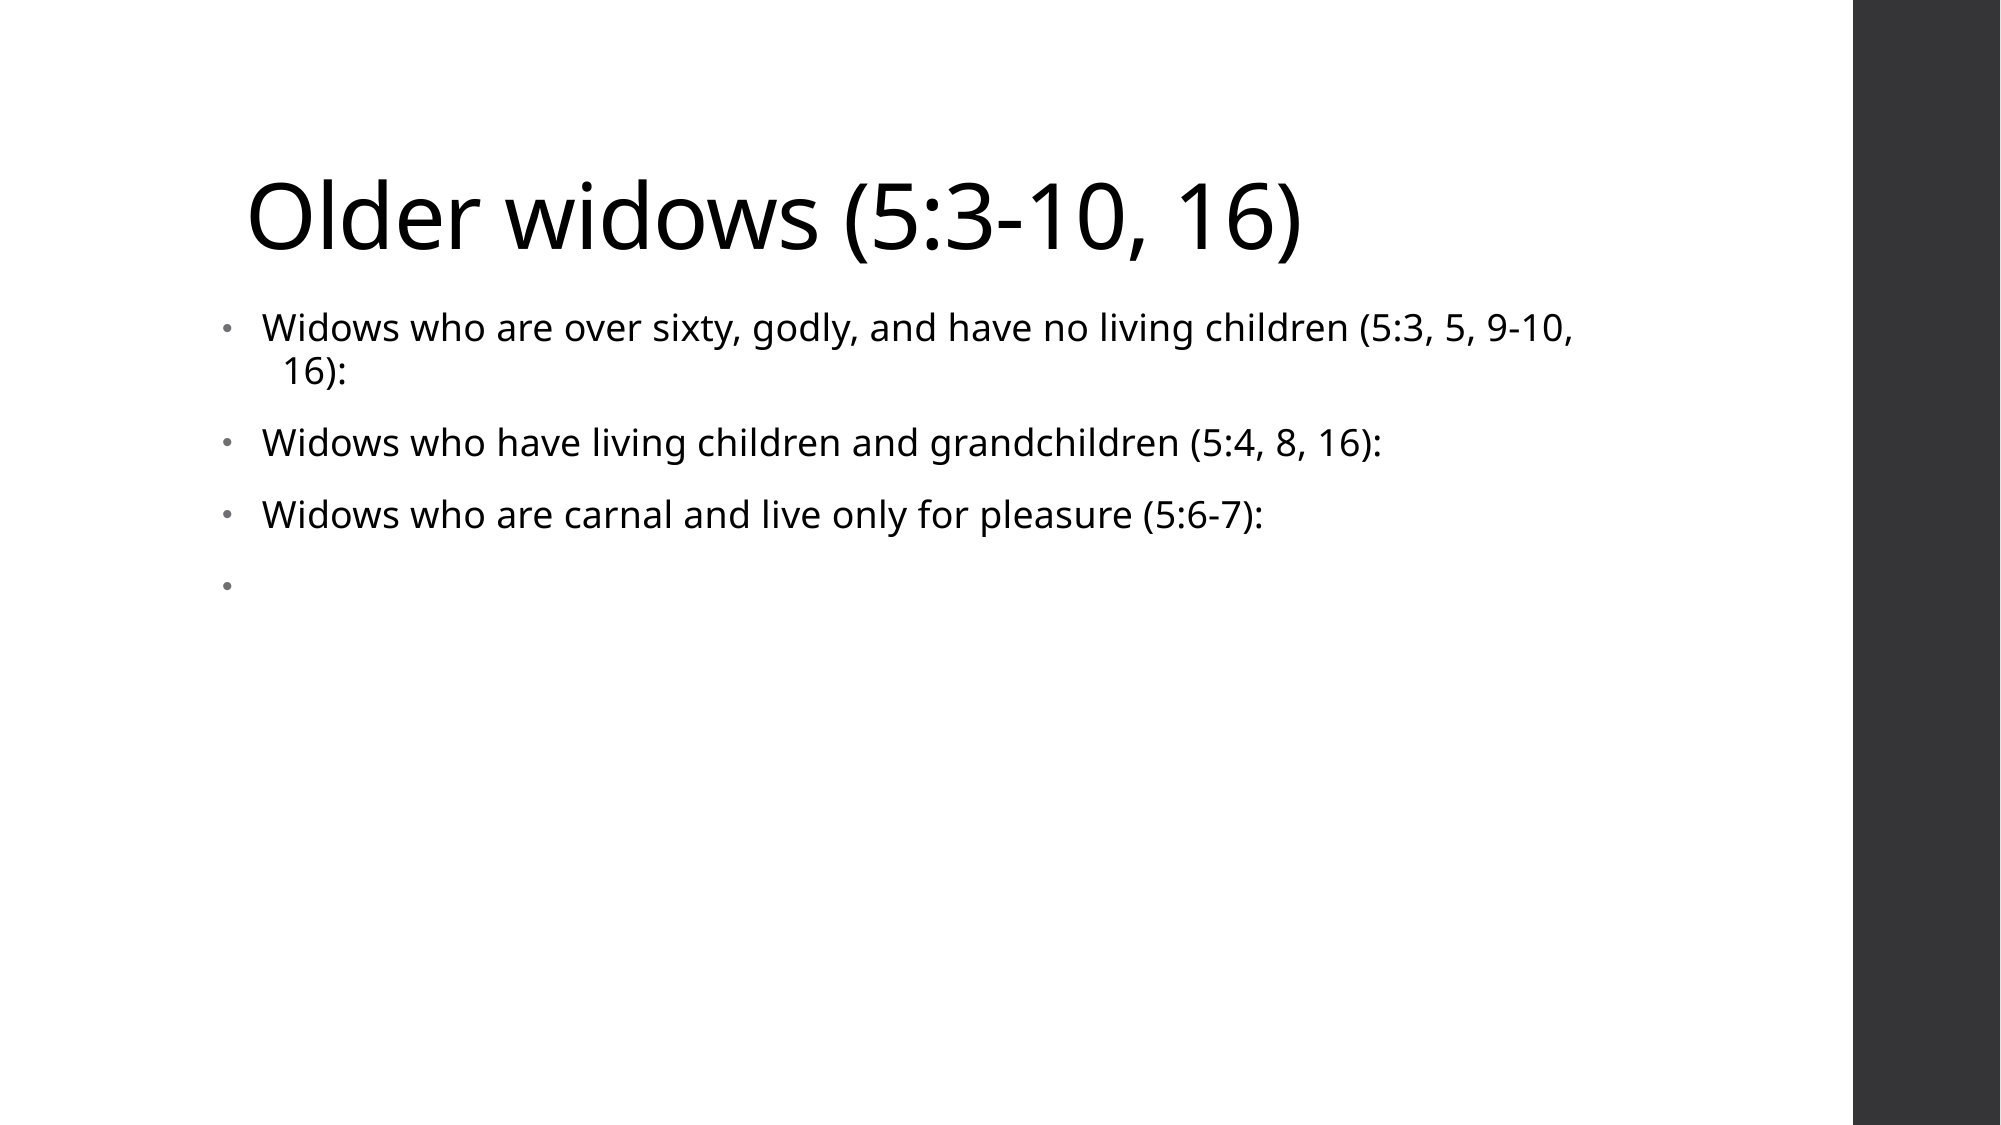

# Older widows (5:3-10, 16)
 Widows who are over sixty, godly, and have no living children (5:3, 5, 9-10, 16):
 Widows who have living children and grandchildren (5:4, 8, 16):
 Widows who are carnal and live only for pleasure (5:6-7):